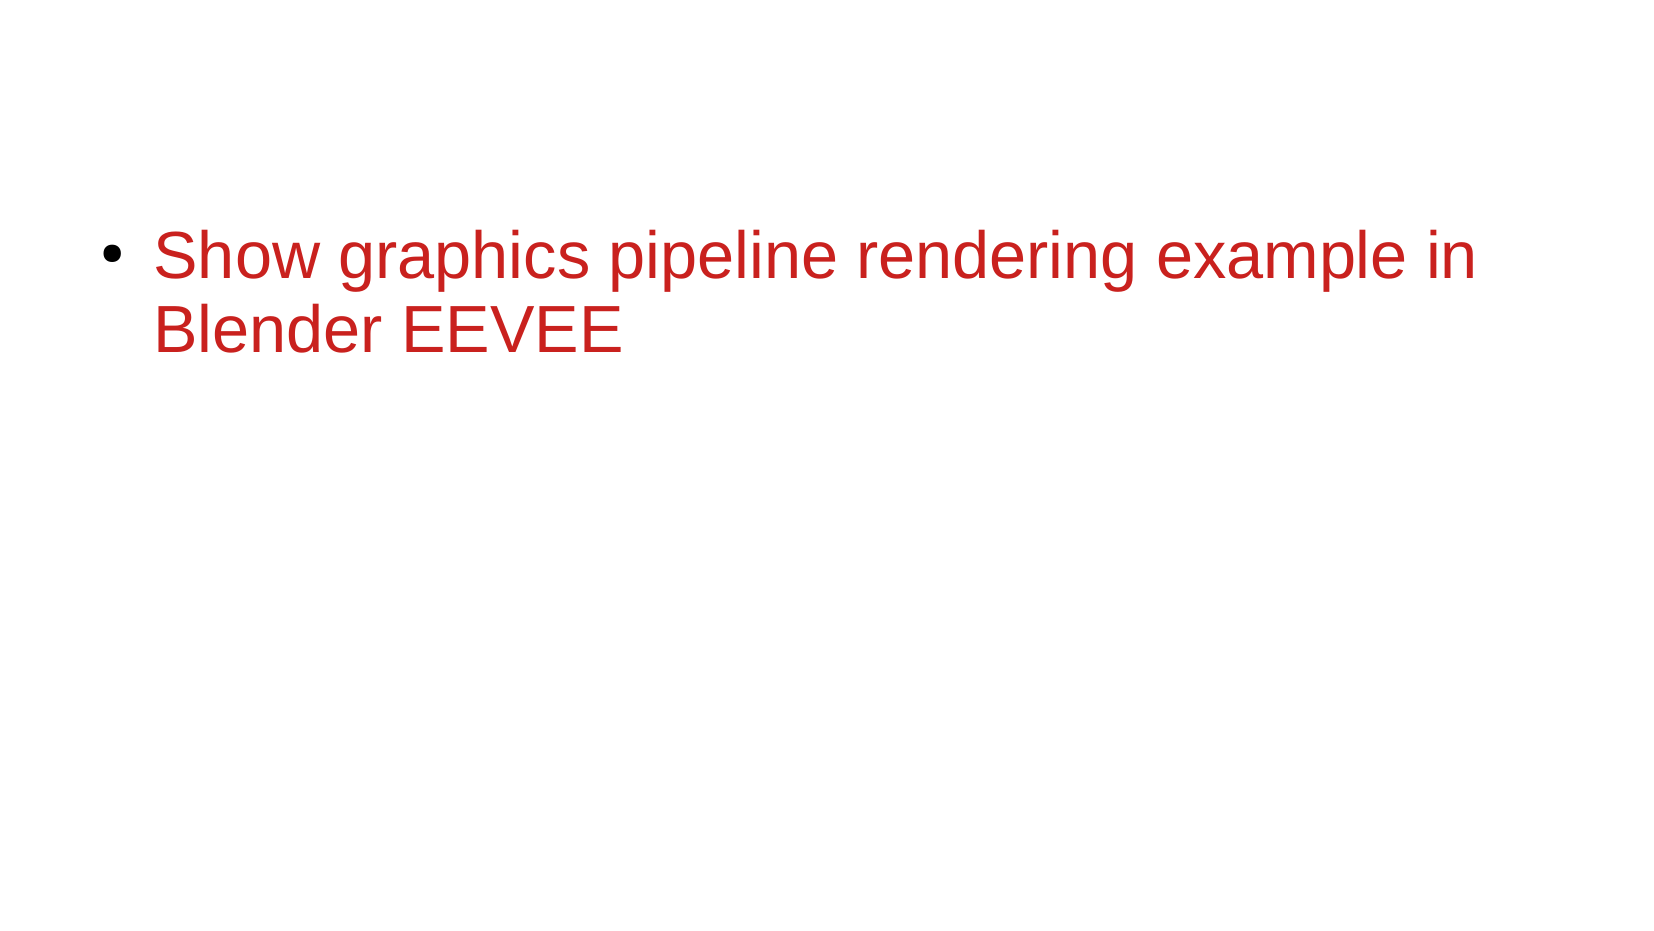

#
Show graphics pipeline rendering example in Blender EEVEE